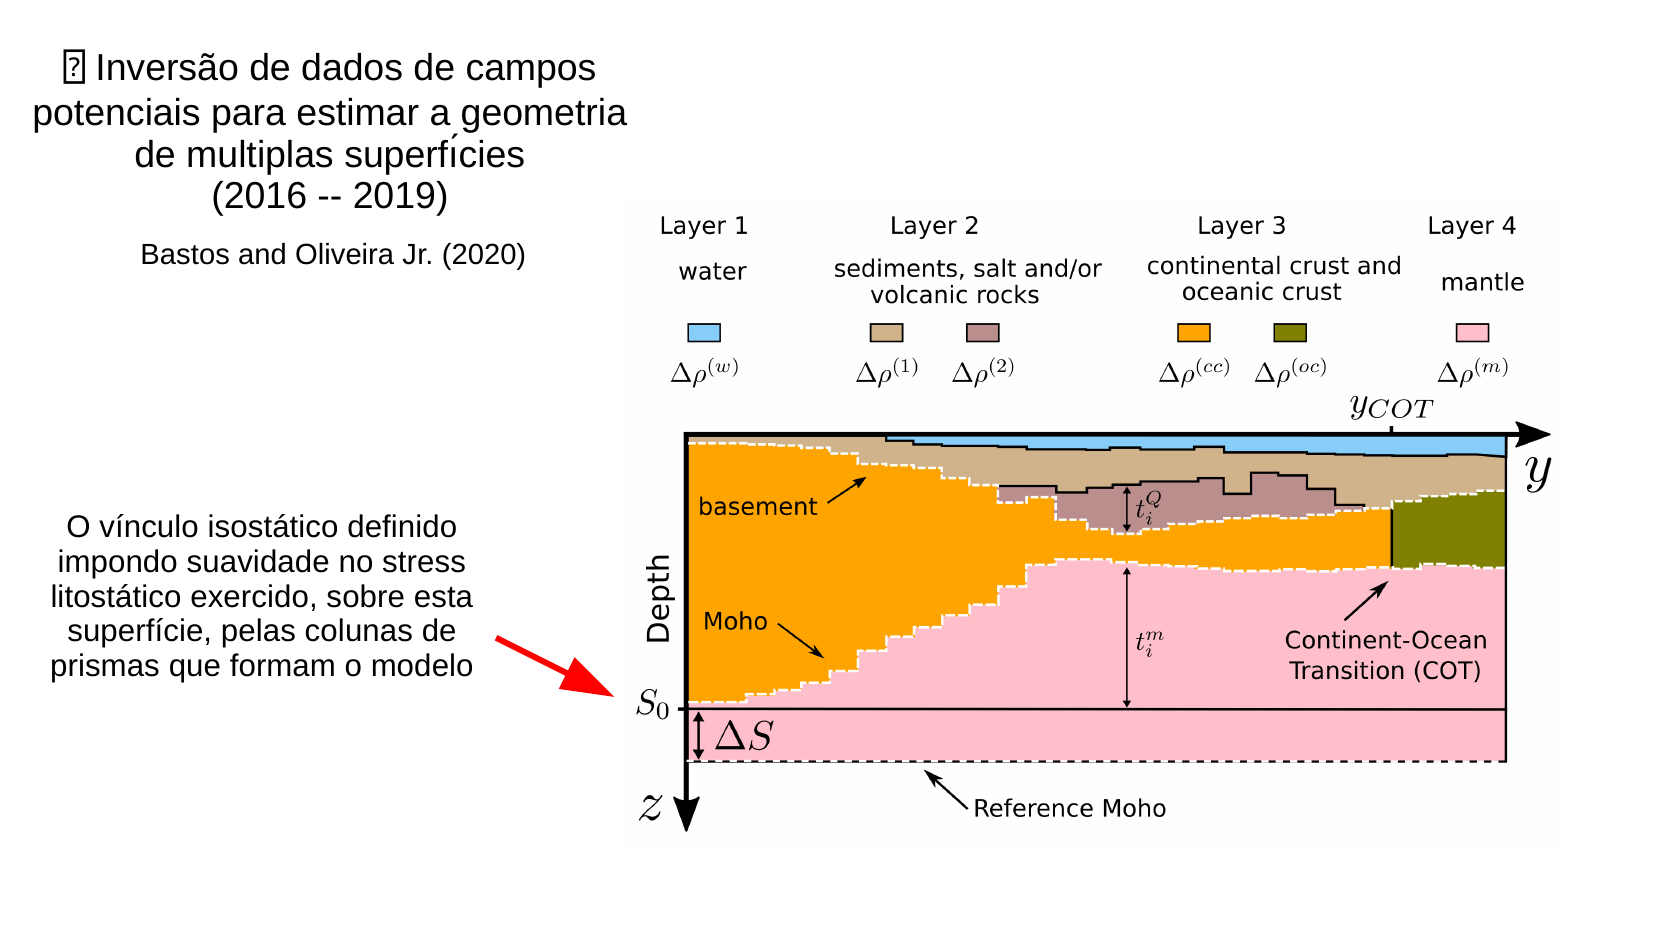

⍰ Inversão de dados de campos potenciais para estimar a geometria
de multiplas superfı́cies
(2016 -- 2019)
Bastos and Oliveira Jr. (2020)
O vínculo isostático definido impondo suavidade no stress litostático exercido, sobre esta superfície, pelas colunas de prismas que formam o modelo